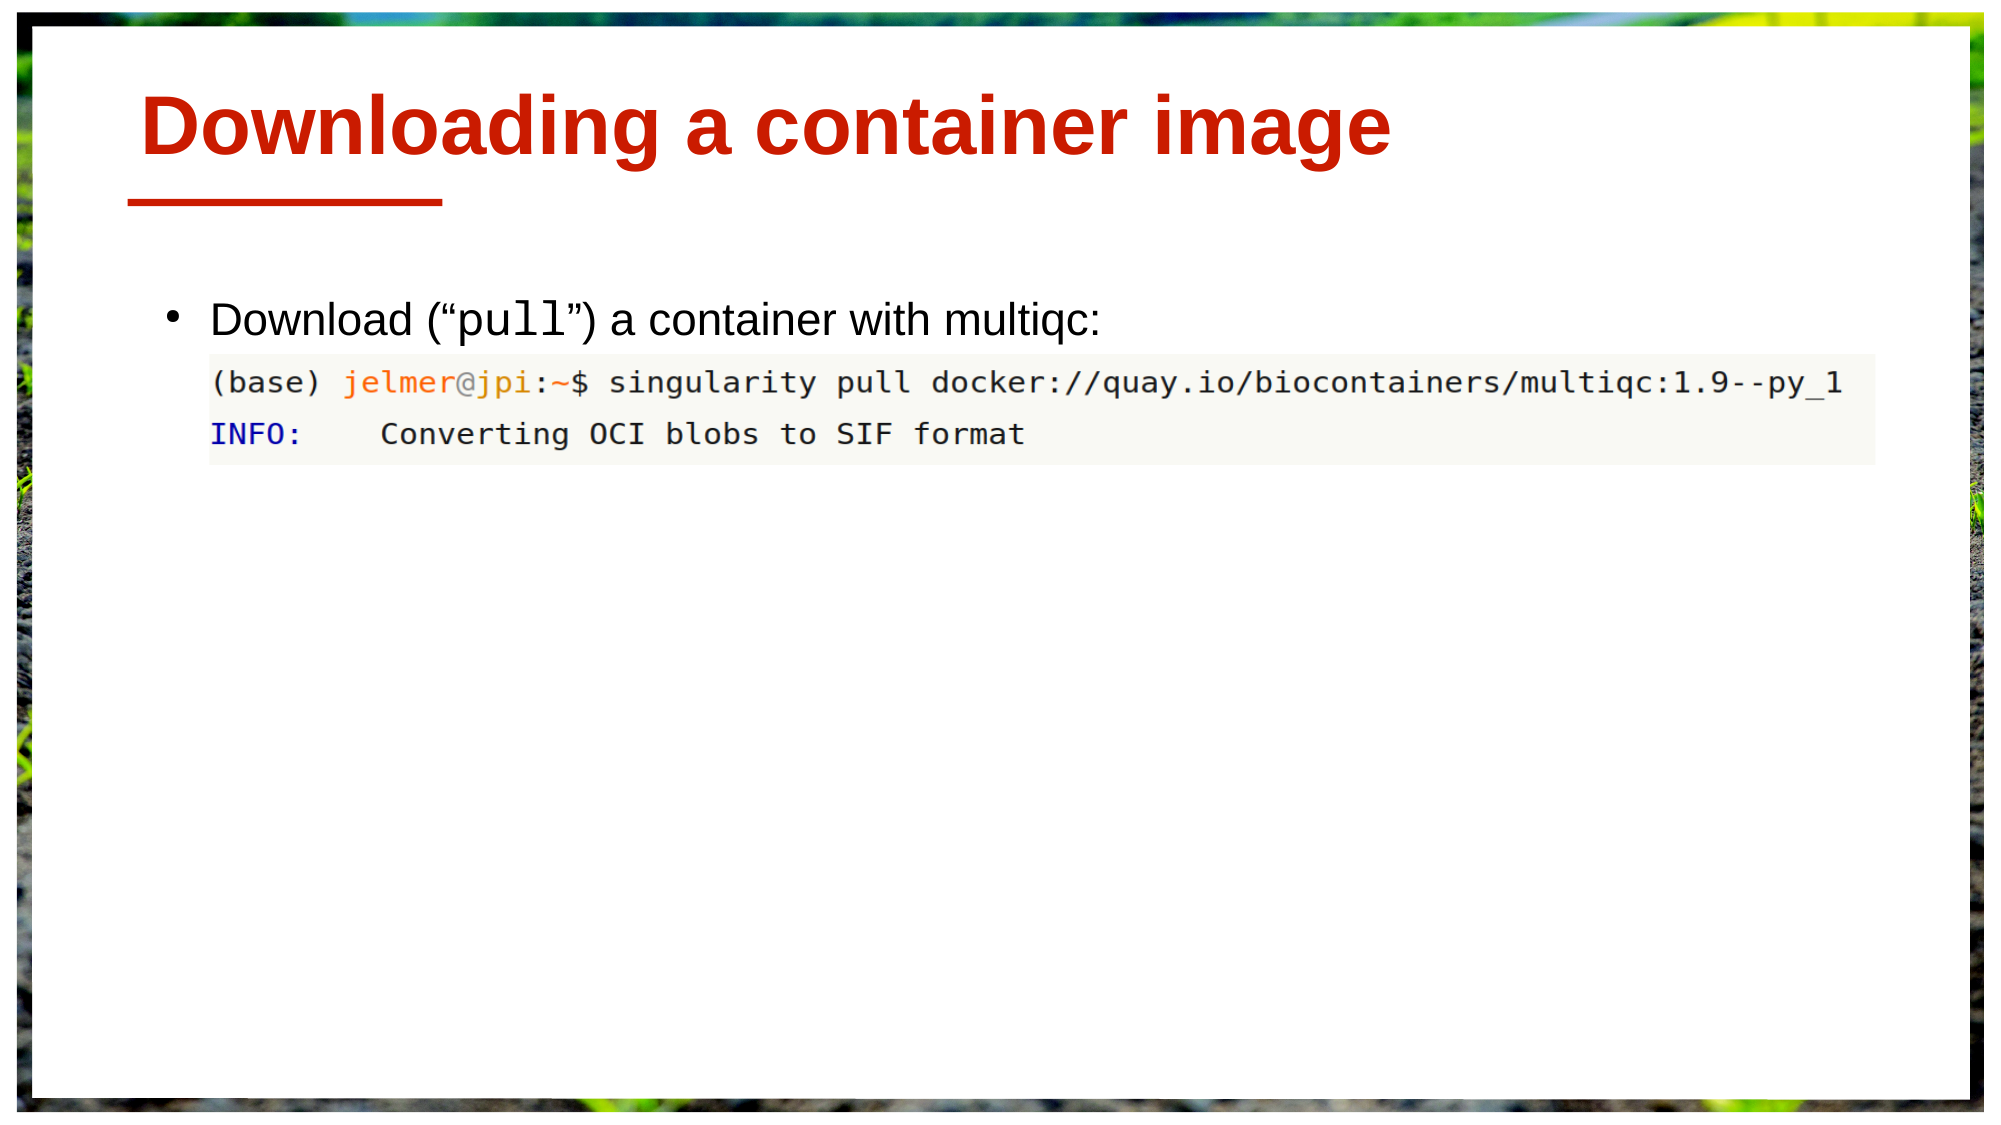

Downloading a container image
Download (“pull”) a container with multiqc: